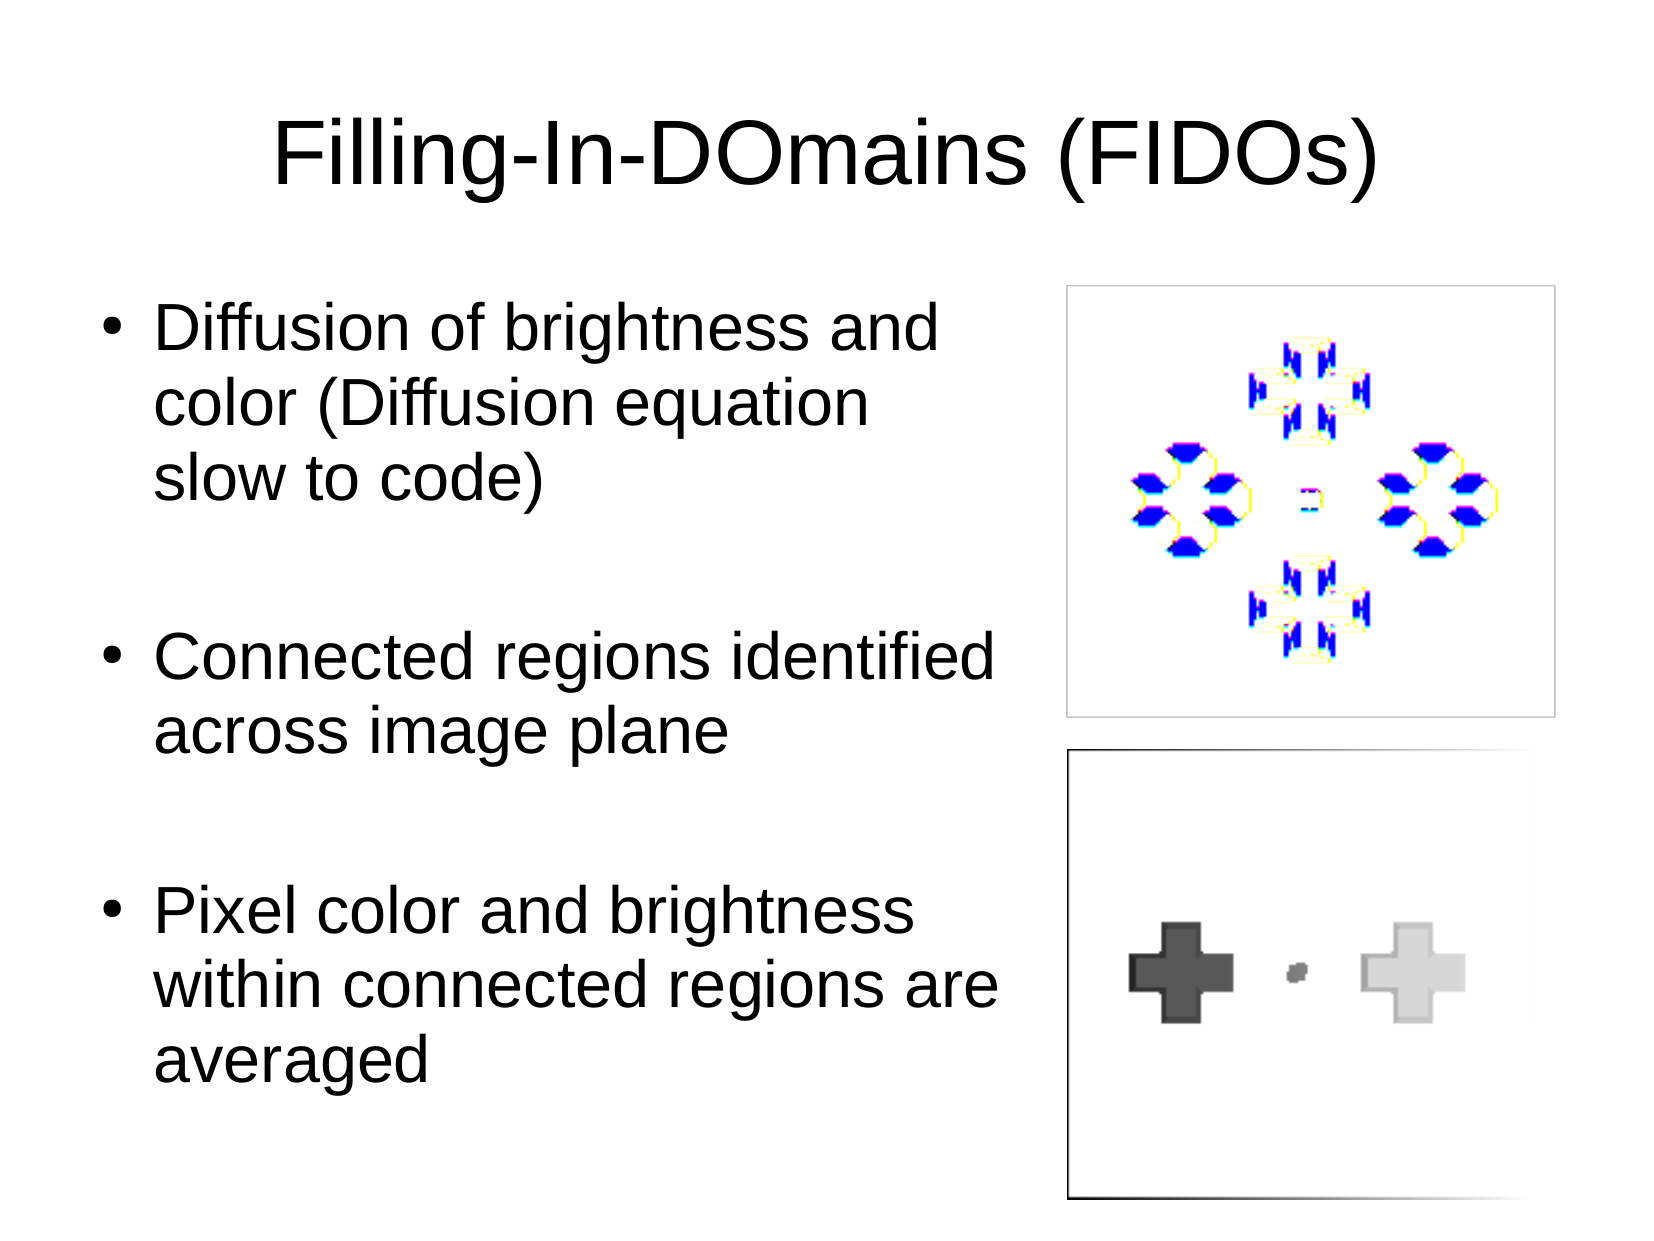

# Filling-In-DOmains (FIDOs)
Diffusion of brightness and color (Diffusion equation slow to code)
Connected regions identified across image plane
Pixel color and brightness within connected regions are averaged